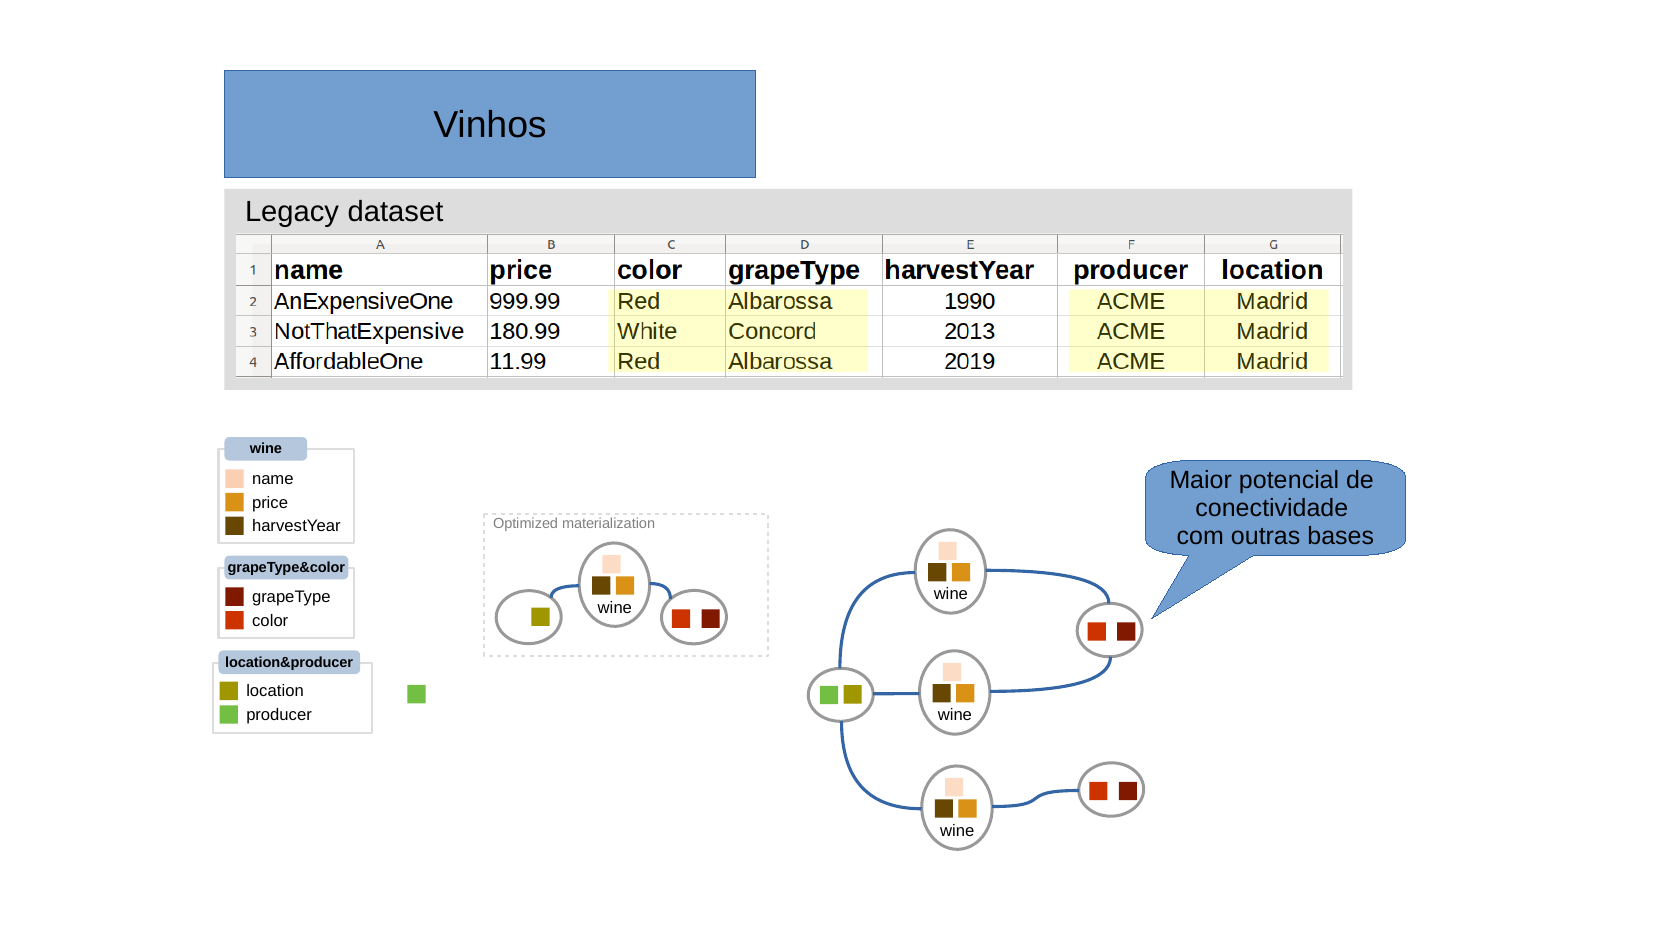

Vinhos
Legacy dataset
wine
Maior potencial de
conectividade
com outras bases
name
price
Optimized materialization
harvestYear
grapeType&color
wine
wine
grapeType
color
location&producer
location
wine
producer
wine